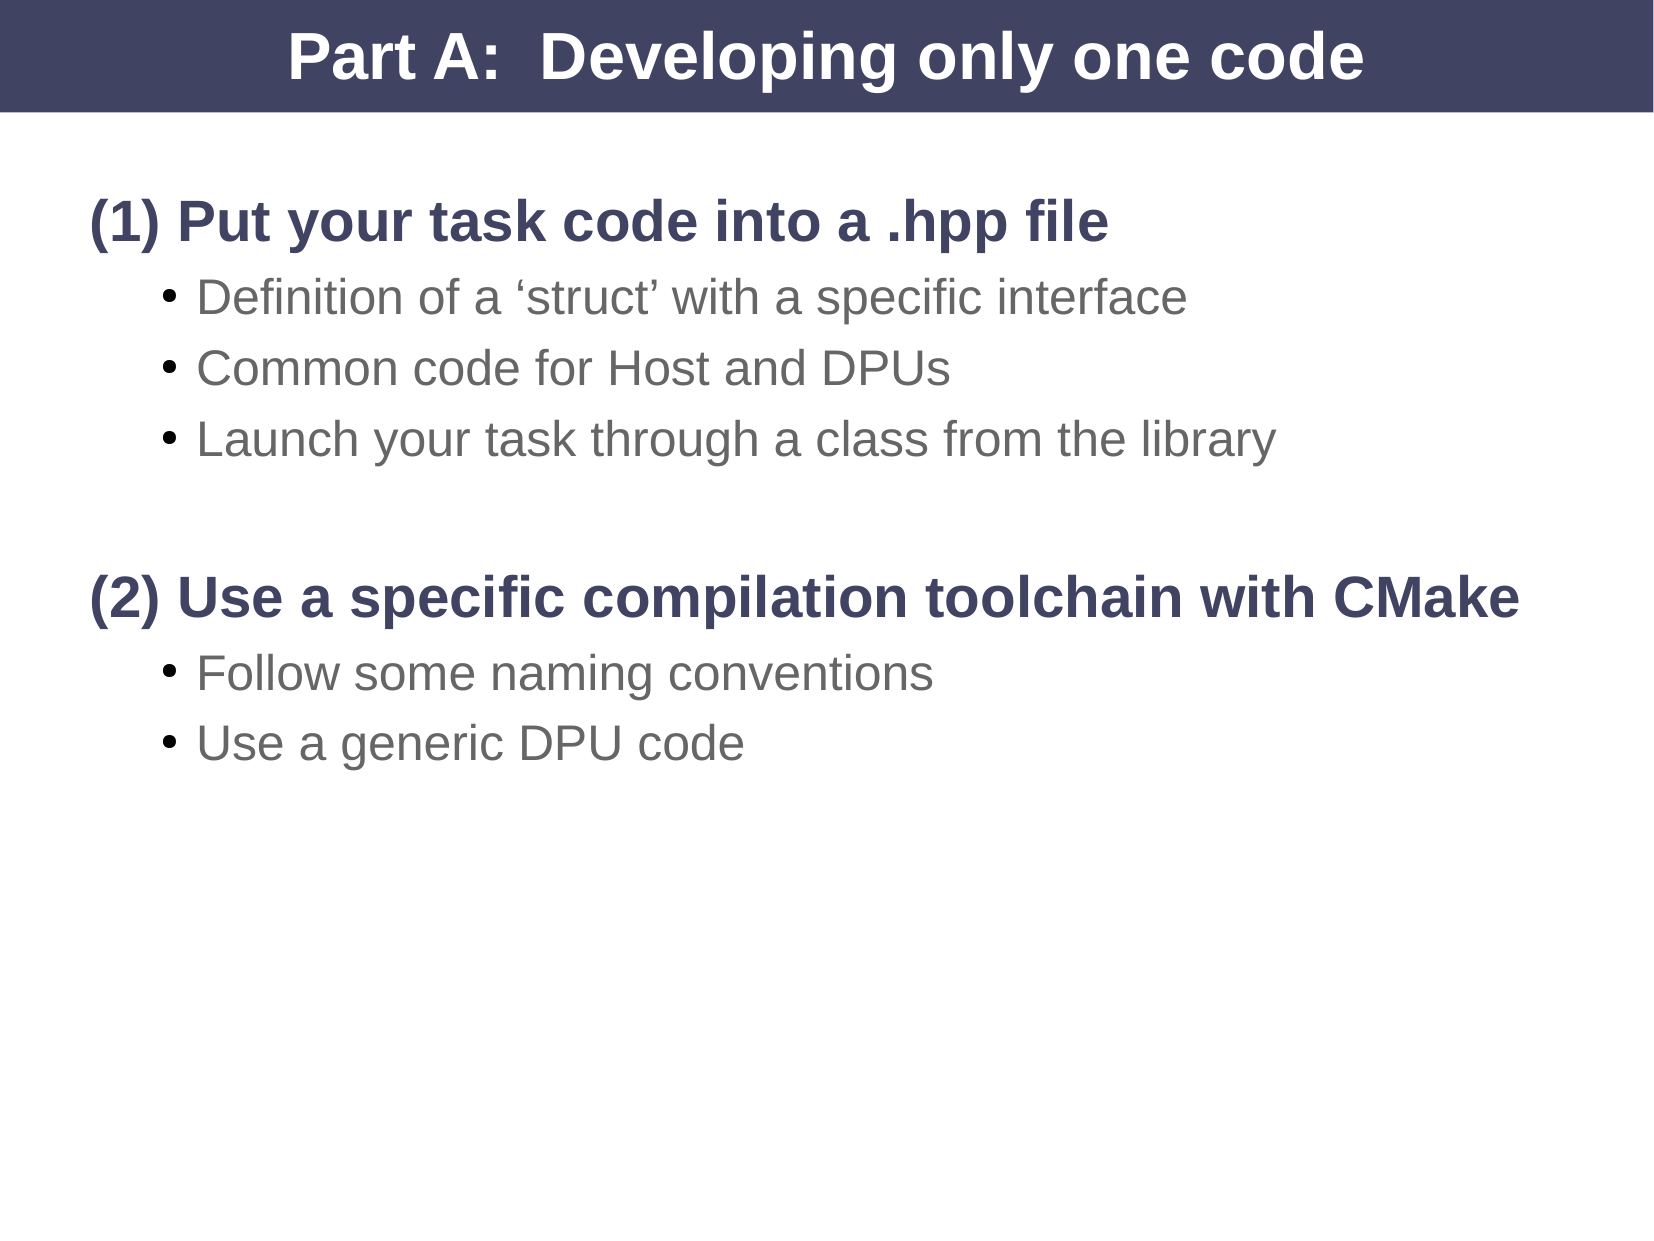

Part A: Developing only one code
(1) Put your task code into a .hpp file
Definition of a ‘struct’ with a specific interface
Common code for Host and DPUs
Launch your task through a class from the library
(2) Use a specific compilation toolchain with CMake
Follow some naming conventions
Use a generic DPU code